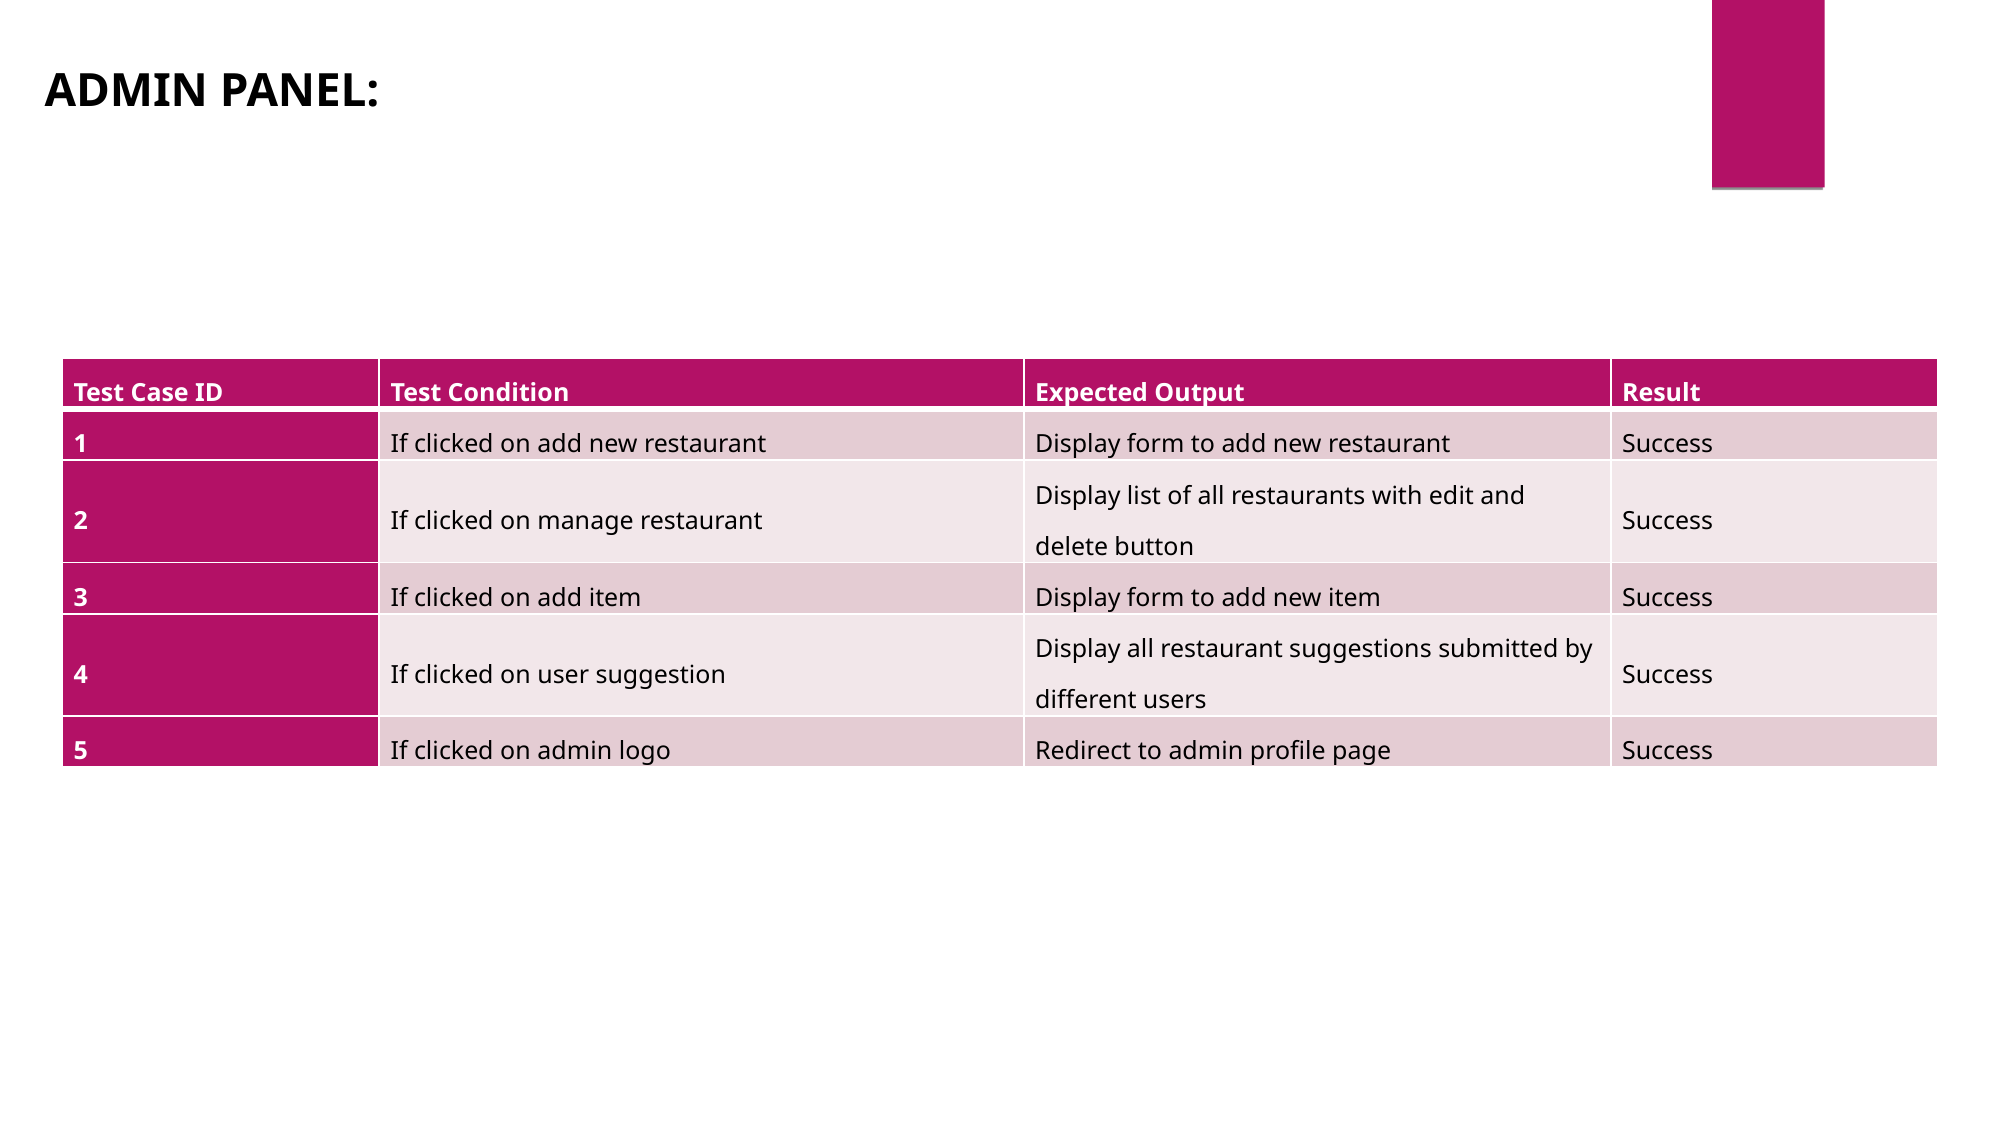

# ADMIN PANEL:
| Test Case ID | Test Condition | Expected Output | Result |
| --- | --- | --- | --- |
| 1 | If clicked on add new restaurant | Display form to add new restaurant | Success |
| 2 | If clicked on manage restaurant | Display list of all restaurants with edit and delete button | Success |
| 3 | If clicked on add item | Display form to add new item | Success |
| 4 | If clicked on user suggestion | Display all restaurant suggestions submitted by different users | Success |
| 5 | If clicked on admin logo | Redirect to admin profile page | Success |